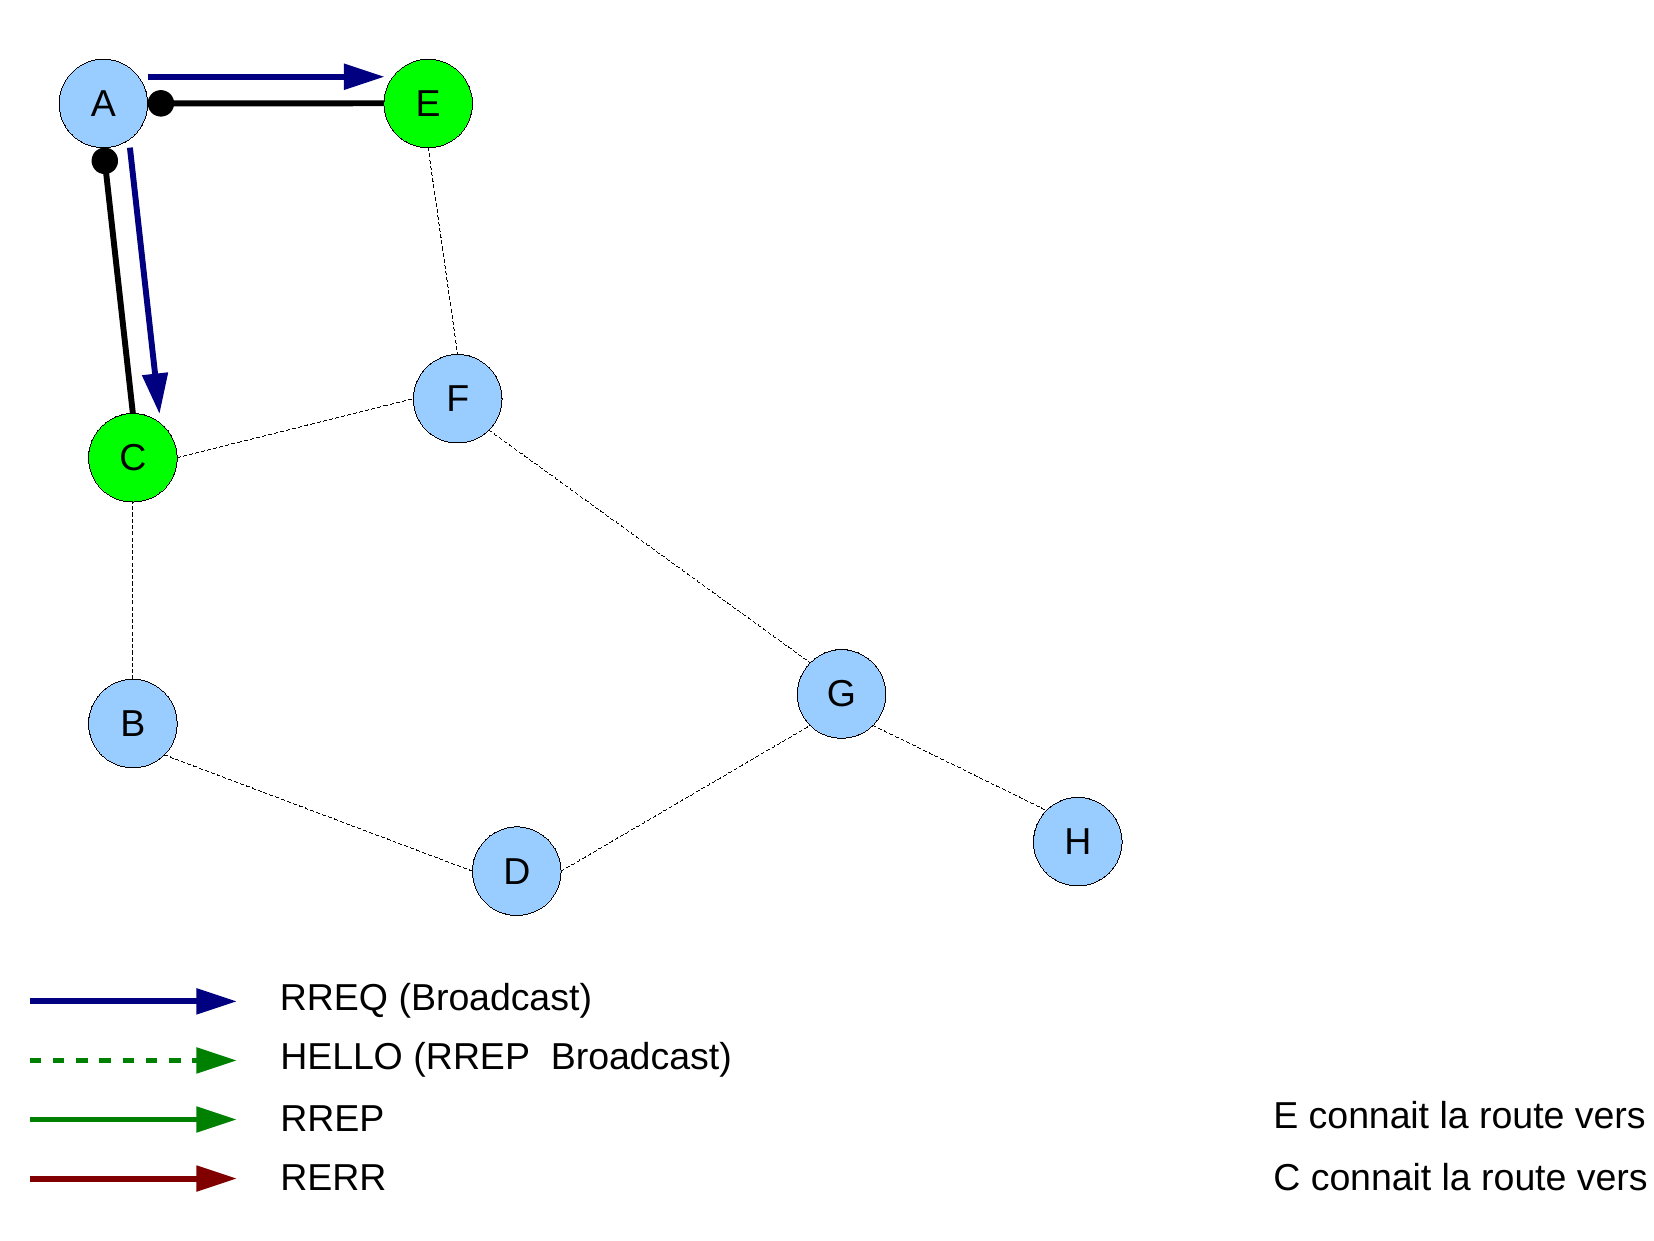

A
E
F
C
G
B
H
D
RREQ (Broadcast)
HELLO (RREP Broadcast)
E connait la route vers A
RREP
RERR
C connait la route vers A